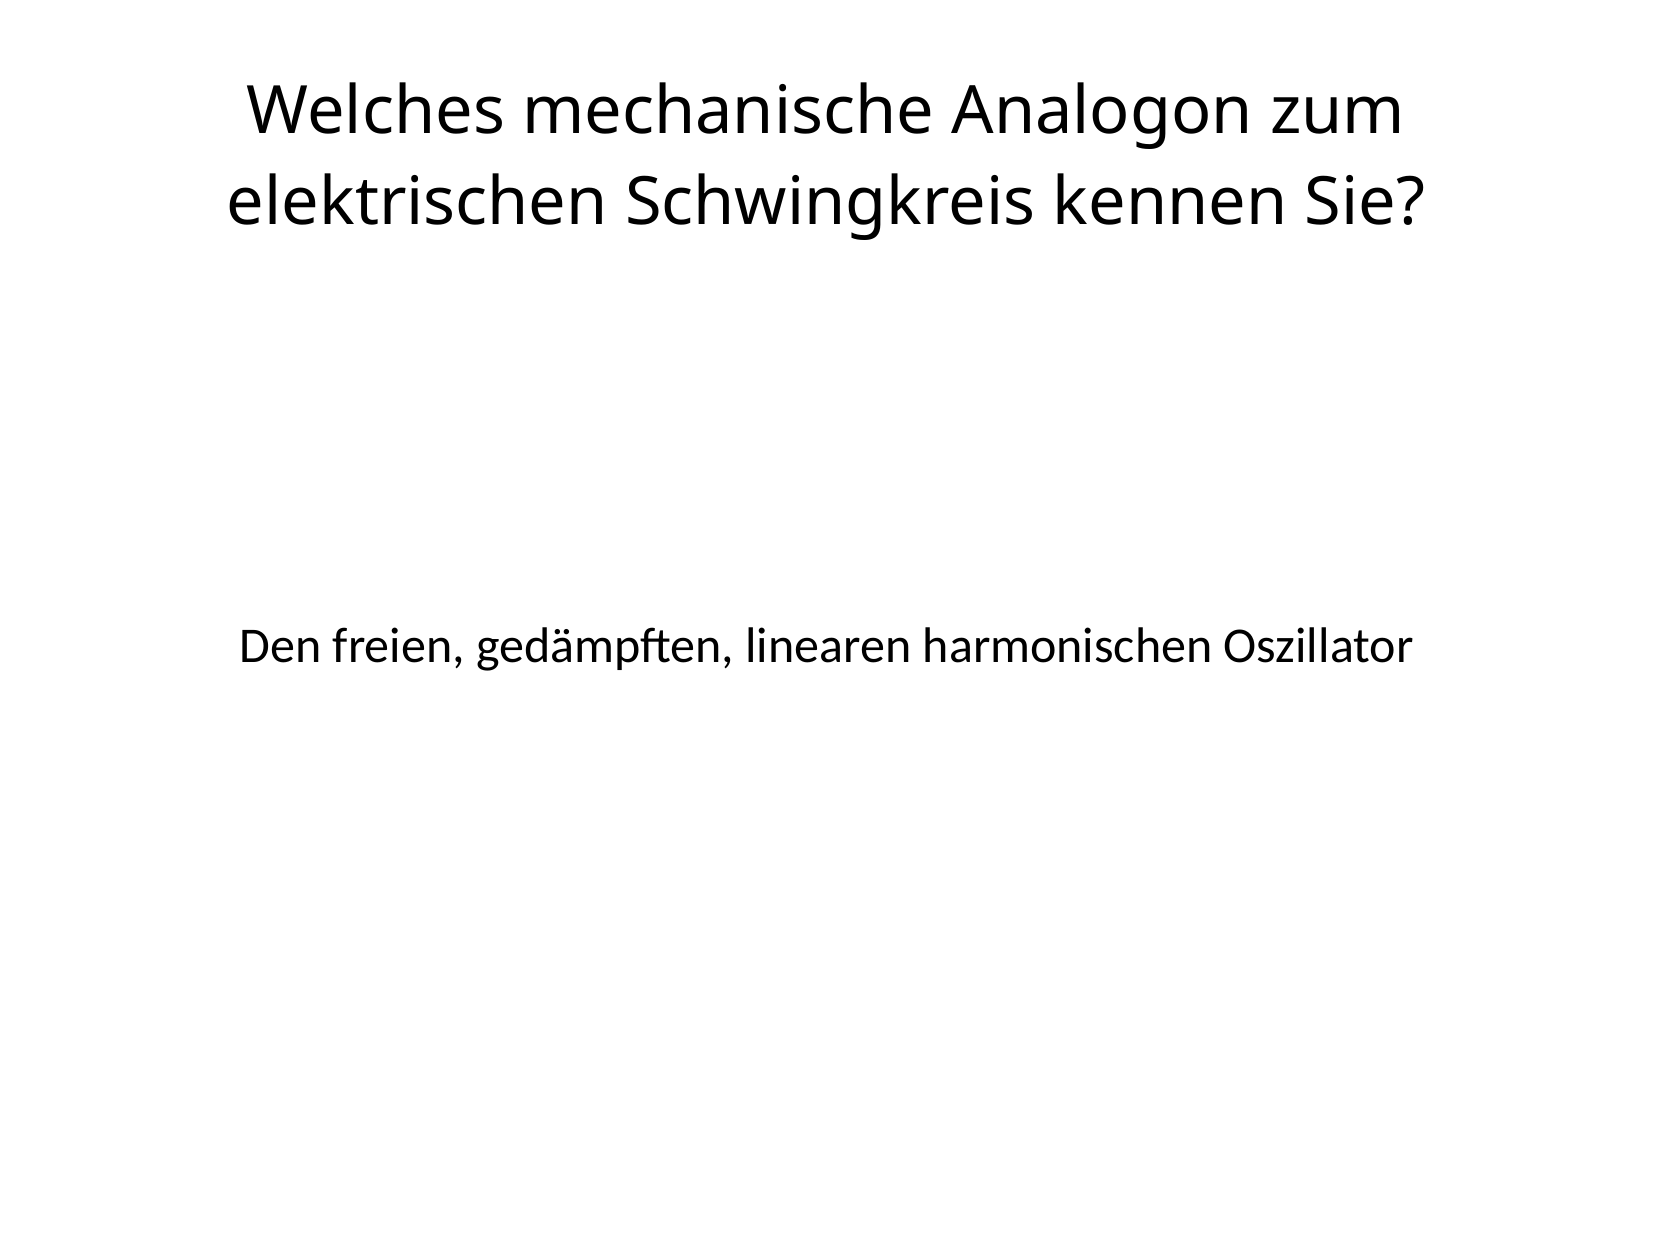

# Welches mechanische Analogon zum elektrischen Schwingkreis kennen Sie?
Den freien, gedämpften, linearen harmonischen Oszillator